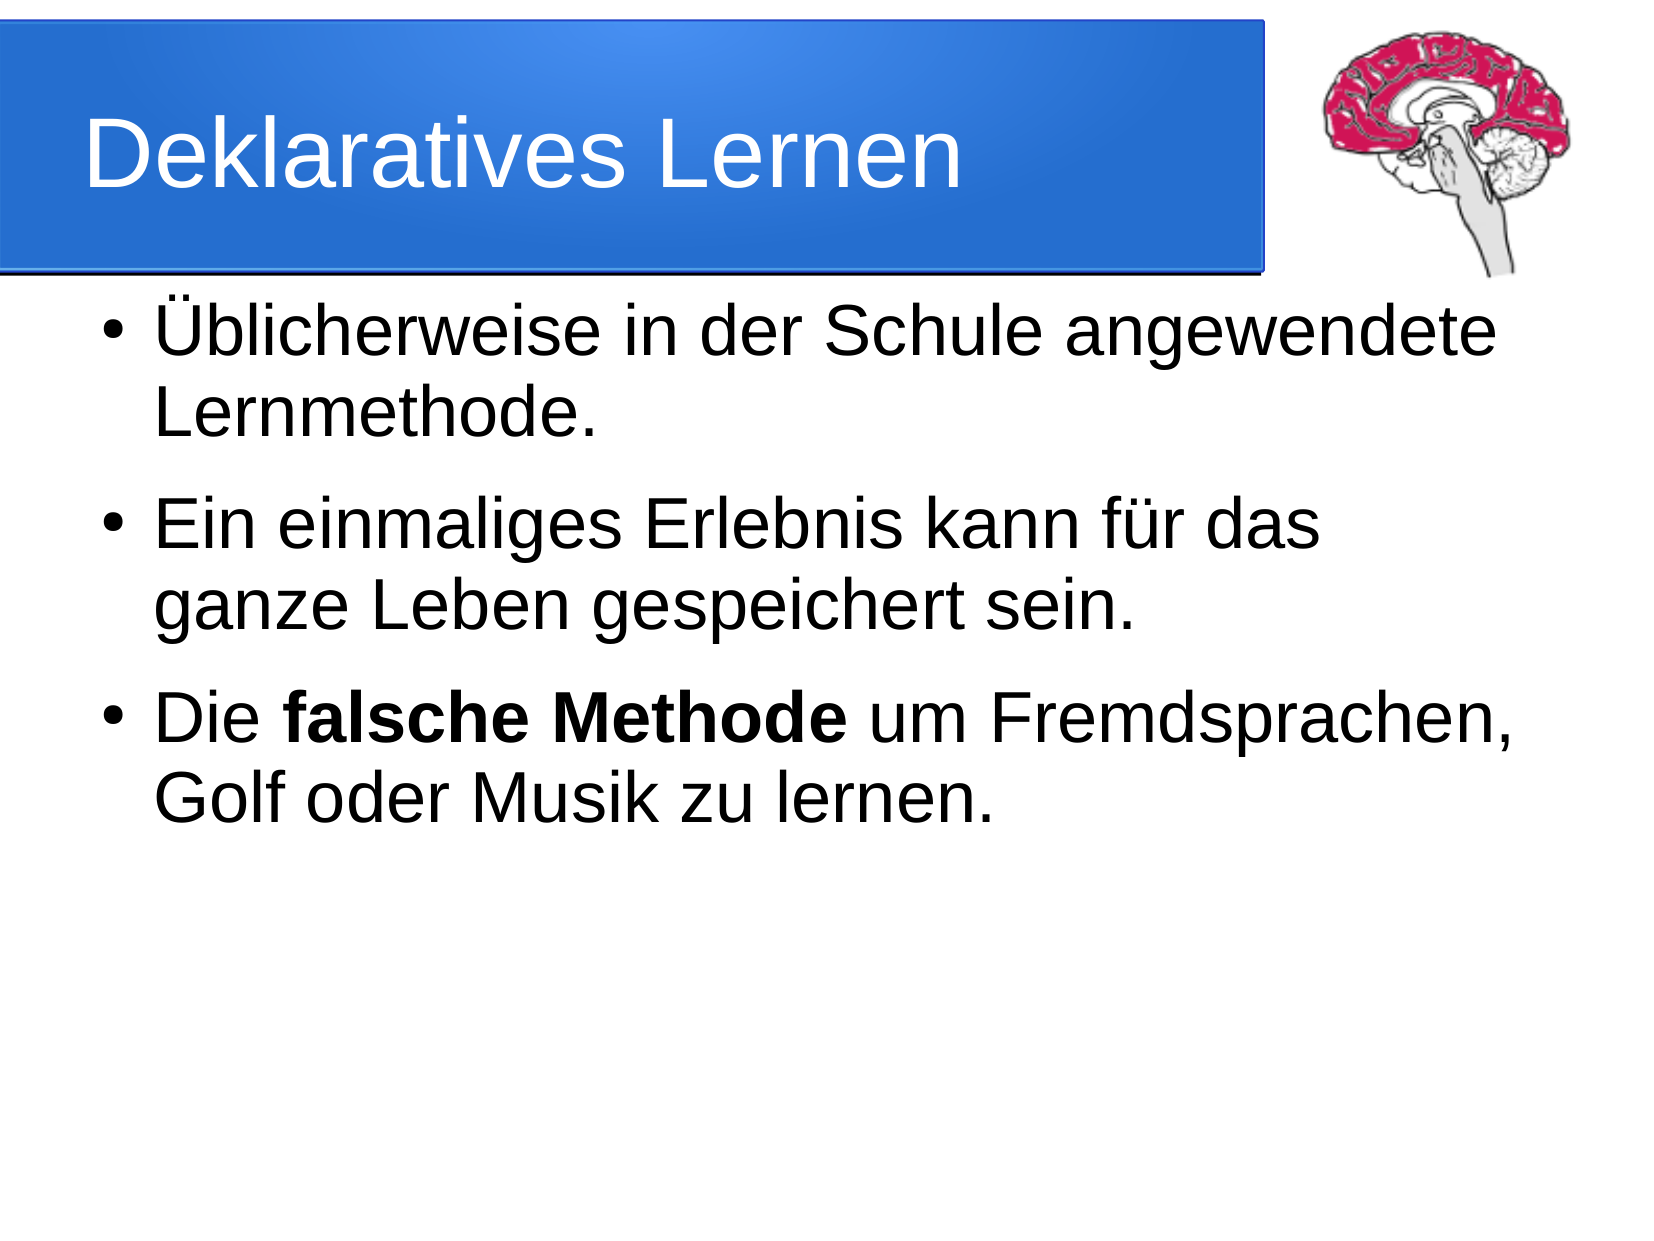

# Deklaratives Lernen
Üblicherweise in der Schule angewendete Lernmethode.
Ein einmaliges Erlebnis kann für das ganze Leben gespeichert sein.
Die falsche Methode um Fremdsprachen, Golf oder Musik zu lernen.